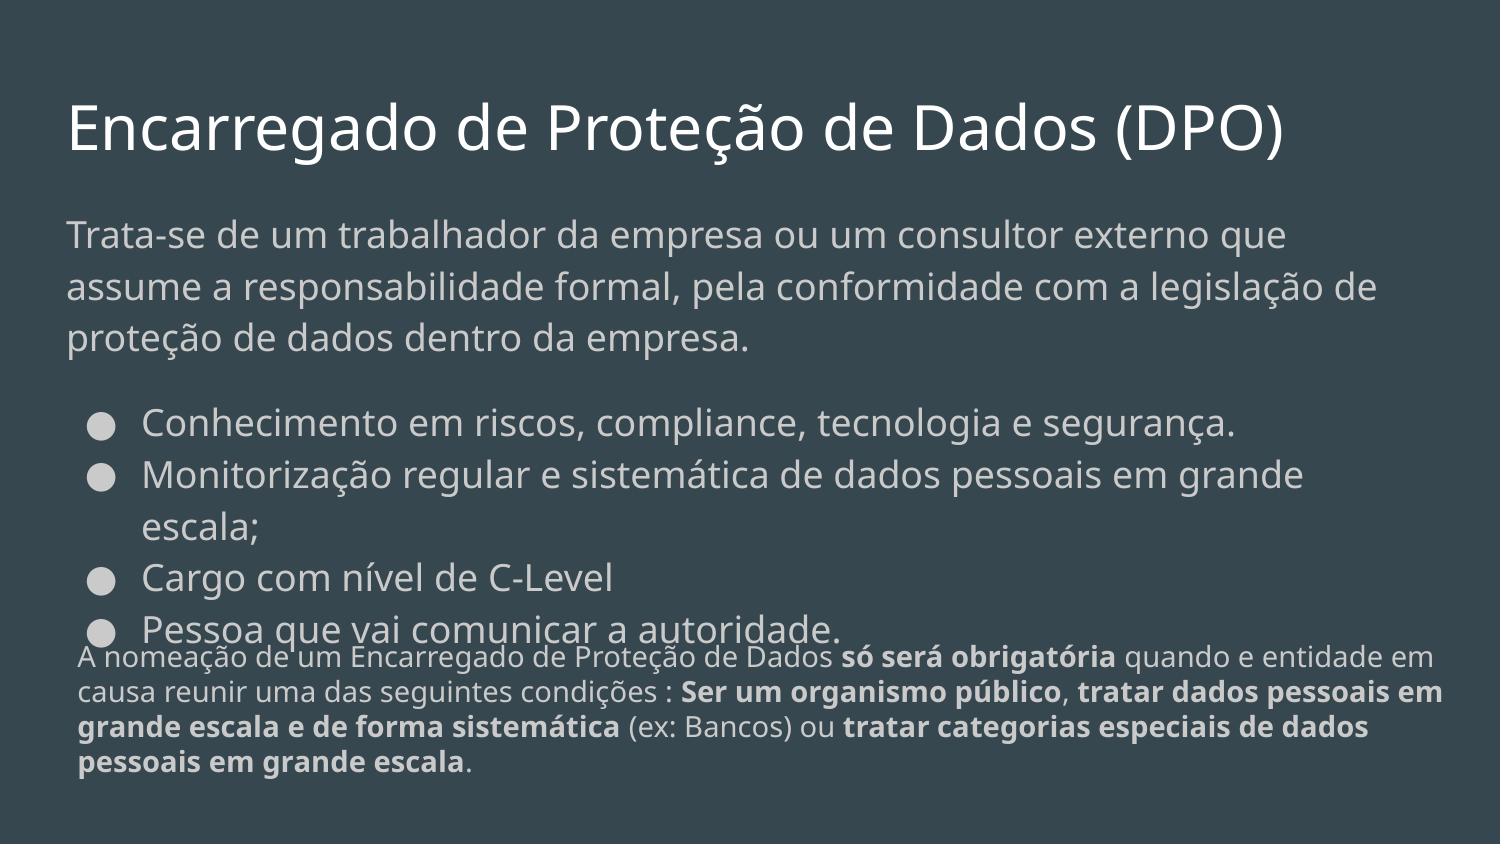

# Encarregado de Proteção de Dados (DPO)
Trata-se de um trabalhador da empresa ou um consultor externo que assume a responsabilidade formal, pela conformidade com a legislação de proteção de dados dentro da empresa.
Conhecimento em riscos, compliance, tecnologia e segurança.
Monitorização regular e sistemática de dados pessoais em grande escala;
Cargo com nível de C-Level
Pessoa que vai comunicar a autoridade.
A nomeação de um Encarregado de Proteção de Dados só será obrigatória quando e entidade em causa reunir uma das seguintes condições : Ser um organismo público, tratar dados pessoais em grande escala e de forma sistemática (ex: Bancos) ou tratar categorias especiais de dados pessoais em grande escala.